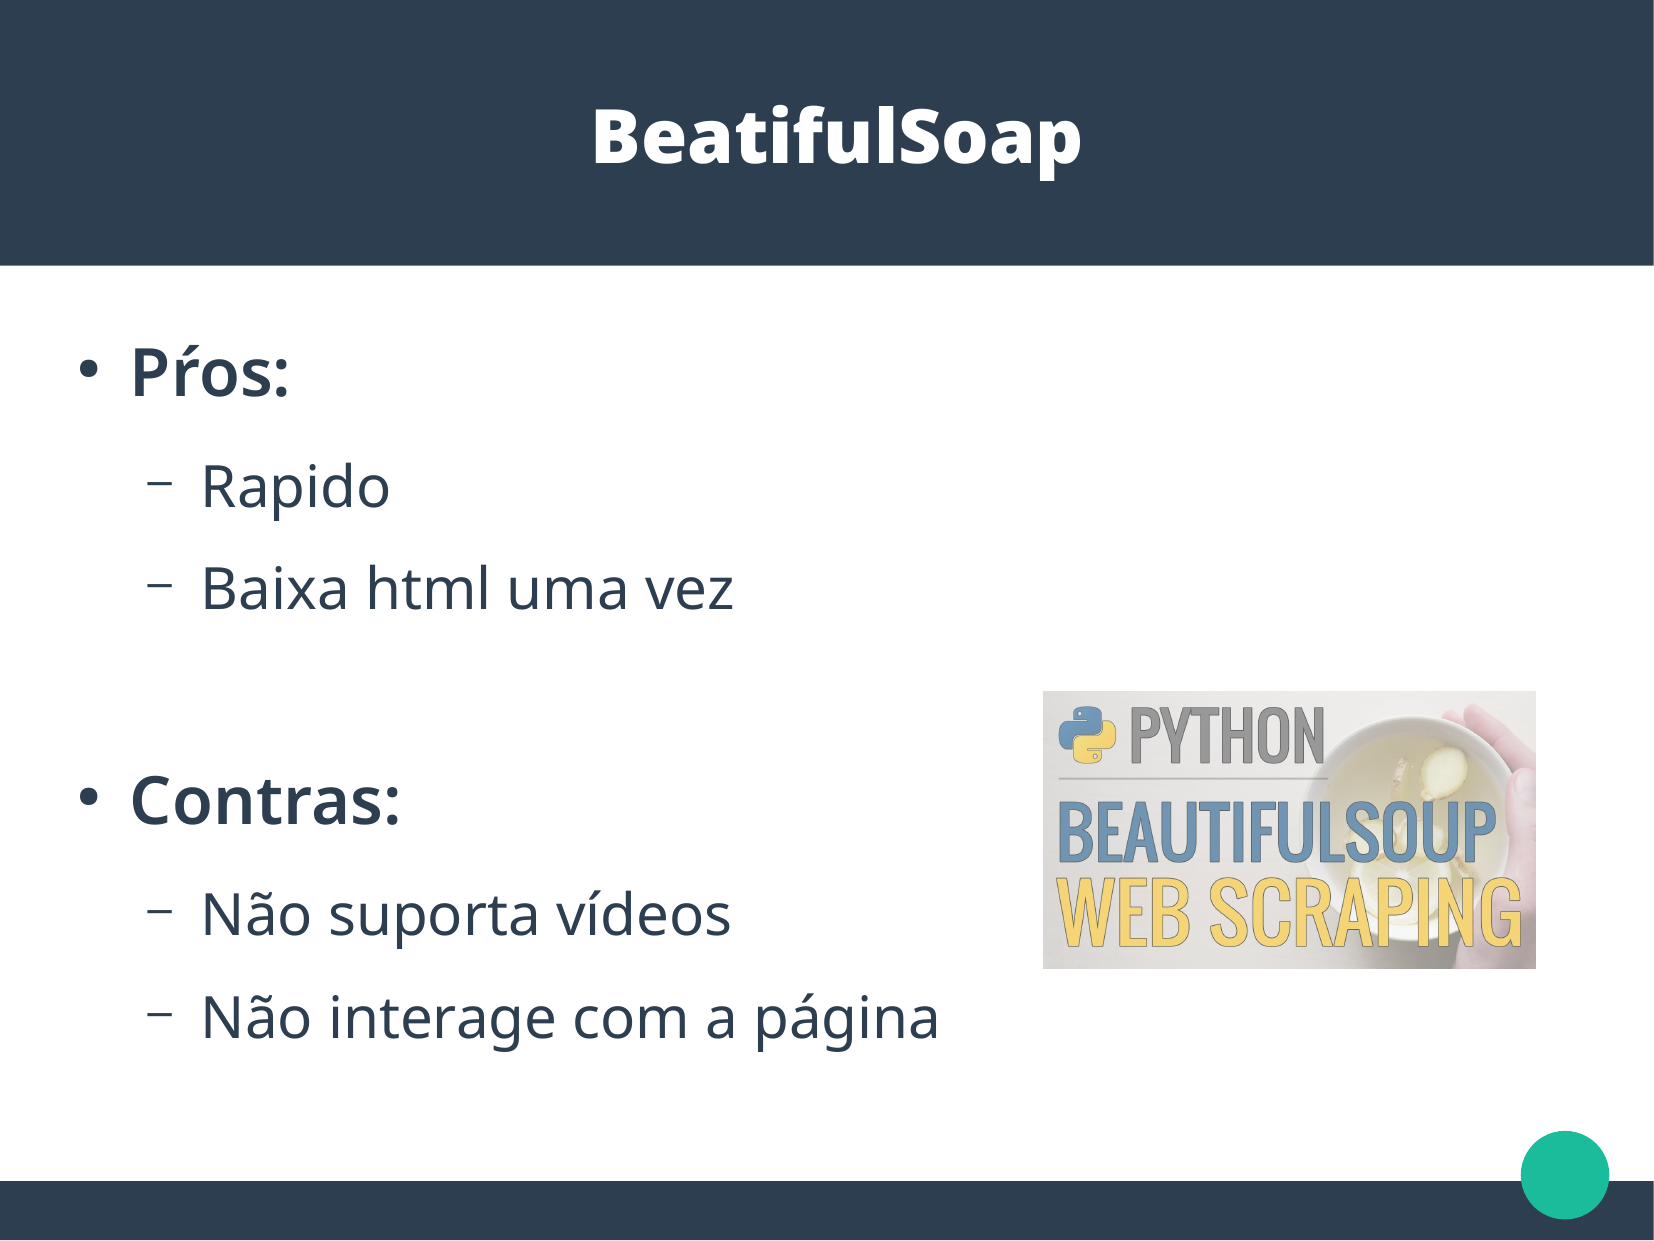

# BeatifulSoap
Pŕos:
Rapido
Baixa html uma vez
Contras:
Não suporta vídeos
Não interage com a página